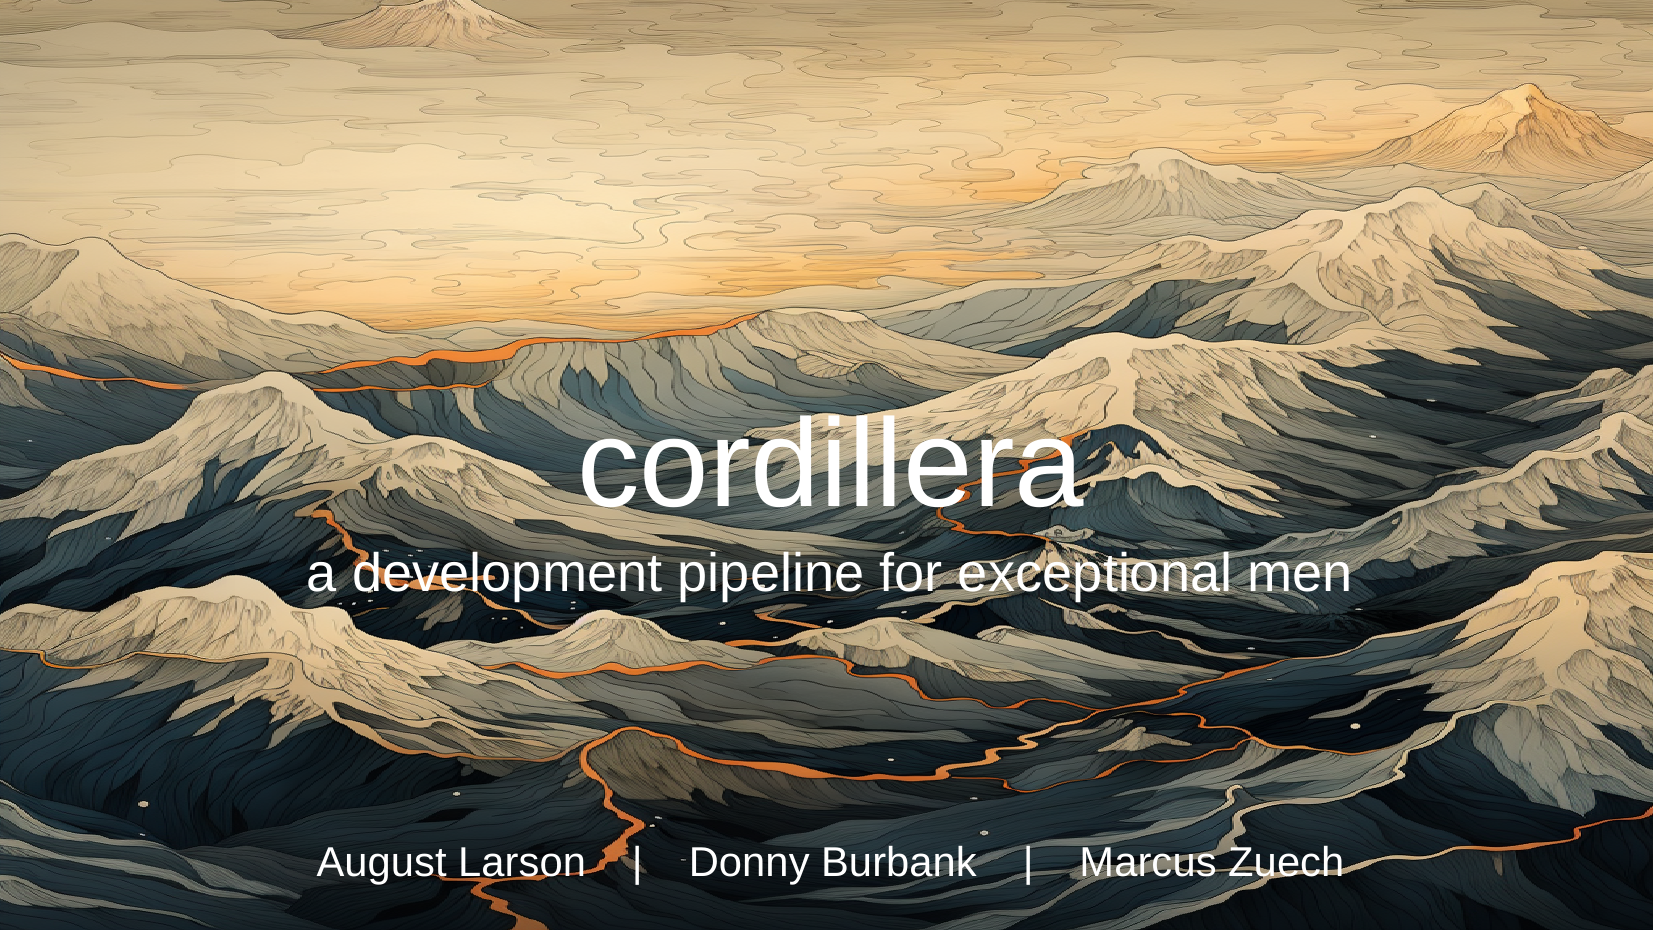

# cordillera
a development pipeline for exceptional men
August Larson | Donny Burbank | Marcus Zuech